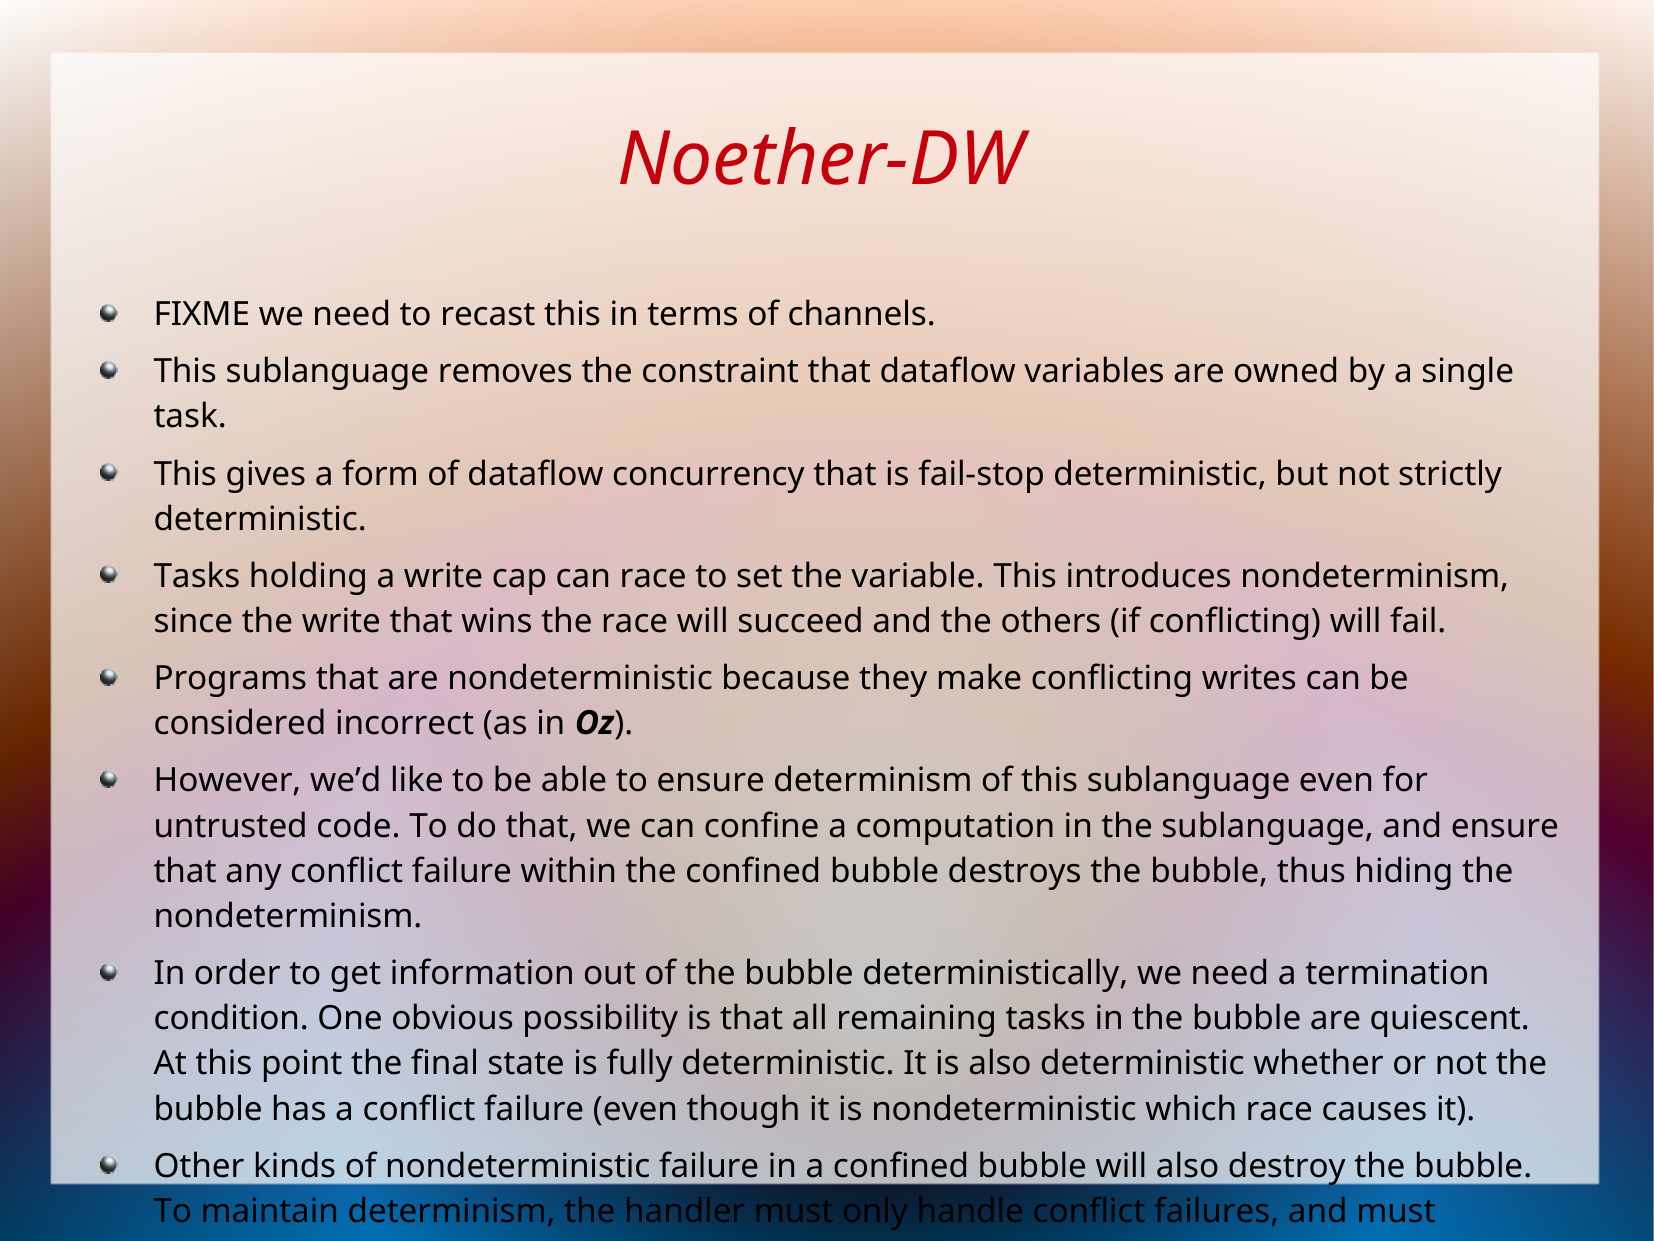

Noether-DW
# FIXME we need to recast this in terms of channels.
This sublanguage removes the constraint that dataflow variables are owned by a single task.
This gives a form of dataflow concurrency that is fail‑stop deterministic, but not strictly deterministic.
Tasks holding a write cap can race to set the variable. This introduces nondeterminism, since the write that wins the race will succeed and the others (if conflicting) will fail.
Programs that are nondeterministic because they make conflicting writes can be considered incorrect (as in Oz).
However, we’d like to be able to ensure determinism of this sublanguage even for untrusted code. To do that, we can confine a computation in the sublanguage, and ensure that any conflict failure within the confined bubble destroys the bubble, thus hiding the nondeterminism.
In order to get information out of the bubble deterministically, we need a termination condition. One obvious possibility is that all remaining tasks in the bubble are quiescent. At this point the final state is fully deterministic. It is also deterministic whether or not the bubble has a conflict failure (even though it is nondeterministic which race causes it).
Other kinds of nondeterministic failure in a confined bubble will also destroy the bubble. To maintain determinism, the handler must only handle conflict failures, and must propagate other kinds of failure. Alternatively, we can accept the nondeterminism resulting from handling other failures.